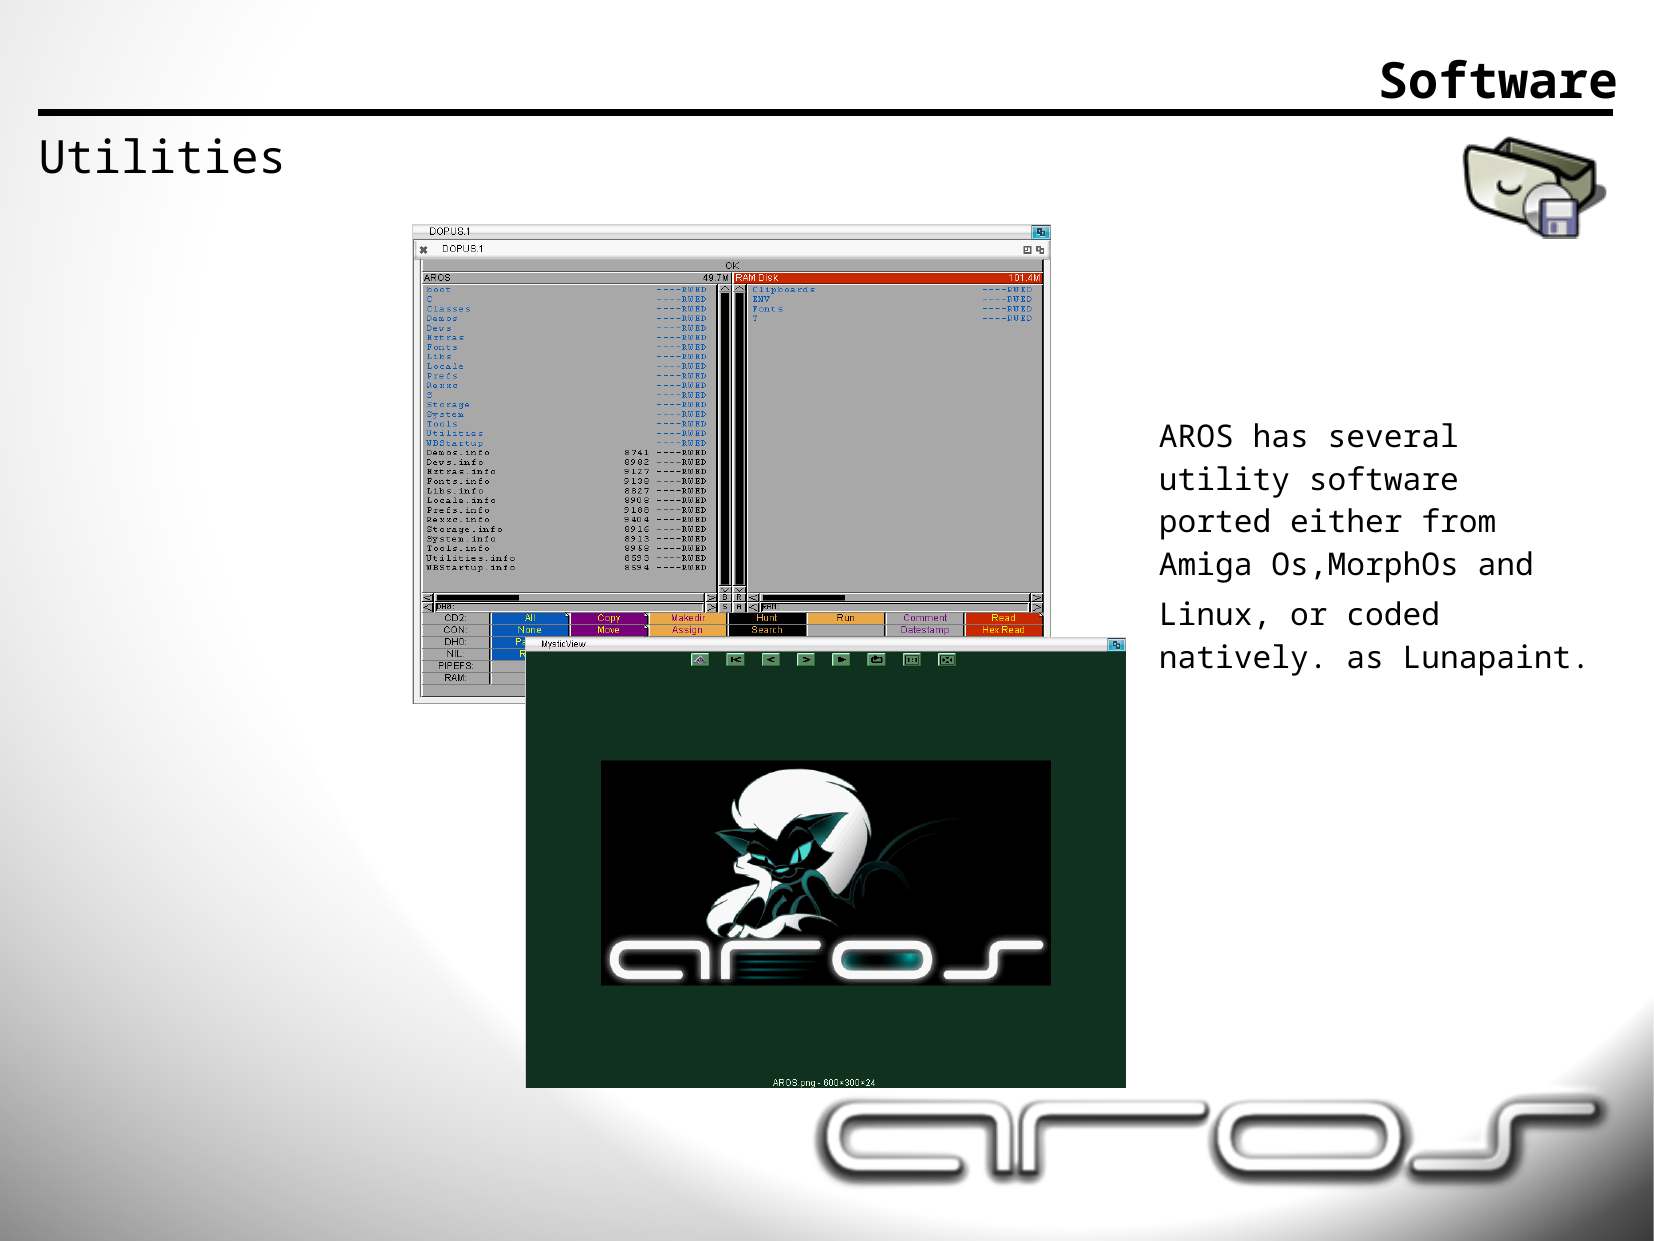

Software
Utilities
AROS has several utility software ported either from Amiga Os,MorphOs and
Linux, or coded natively. as Lunapaint.